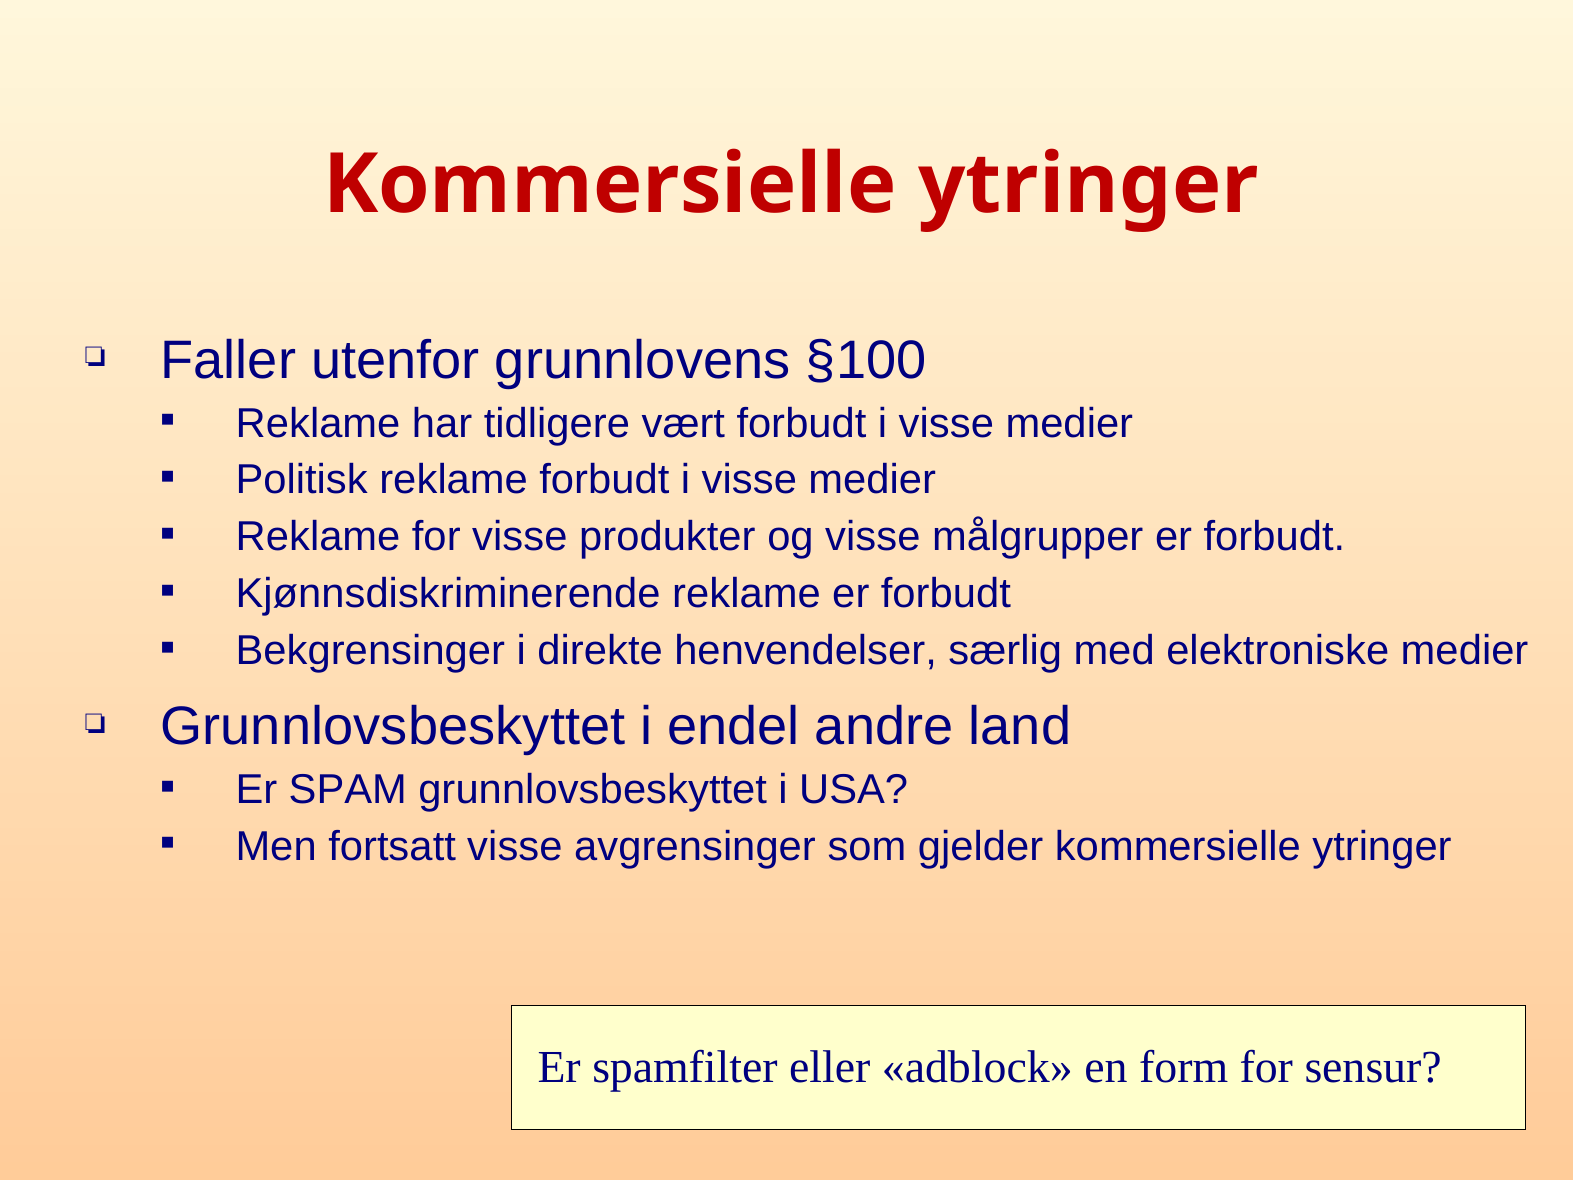

# Kommersielle ytringer
Faller utenfor grunnlovens §100
Reklame har tidligere vært forbudt i visse medier
Politisk reklame forbudt i visse medier
Reklame for visse produkter og visse målgrupper er forbudt.
Kjønnsdiskriminerende reklame er forbudt
Bekgrensinger i direkte henvendelser, særlig med elektroniske medier
Grunnlovsbeskyttet i endel andre land
Er SPAM grunnlovsbeskyttet i USA?
Men fortsatt visse avgrensinger som gjelder kommersielle ytringer
Er spamfilter eller «adblock» en form for sensur?